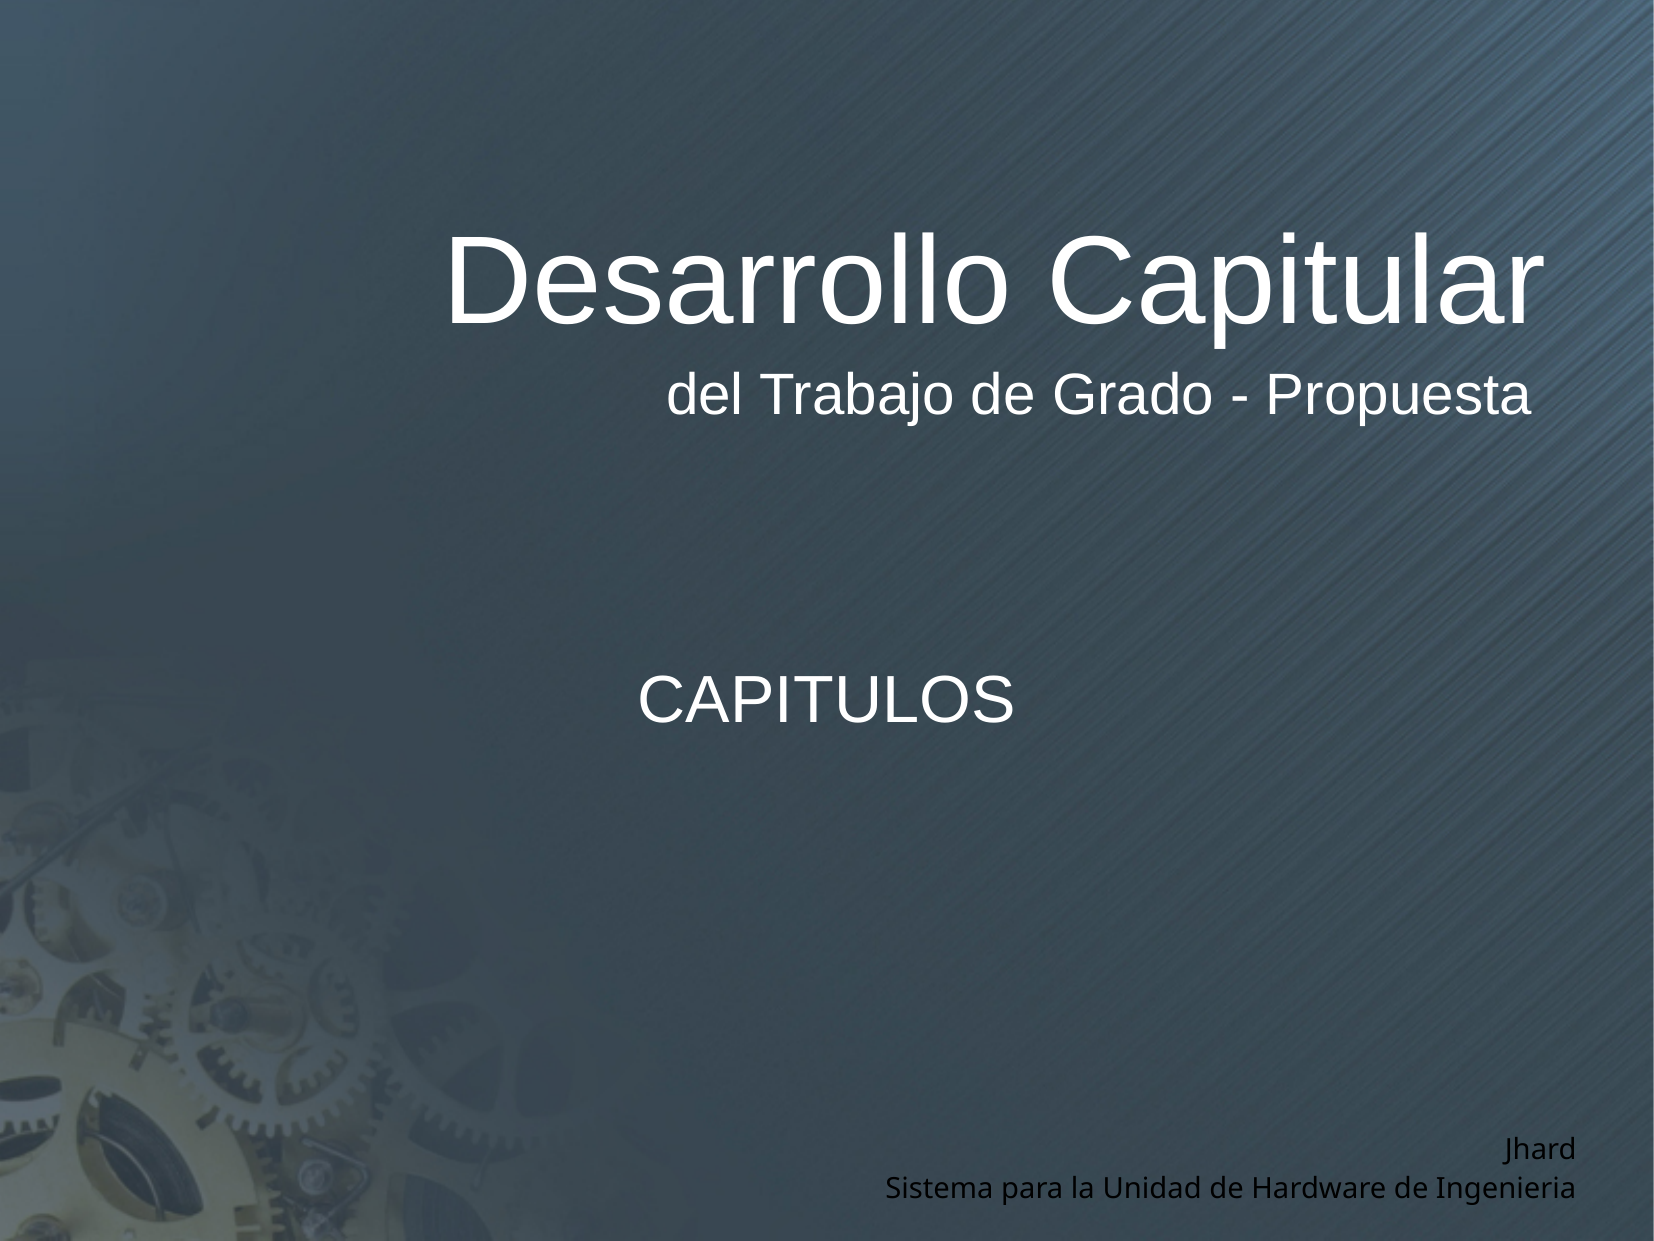

# Desarrollo Capitular
CAPITULOS
del Trabajo de Grado - Propuesta